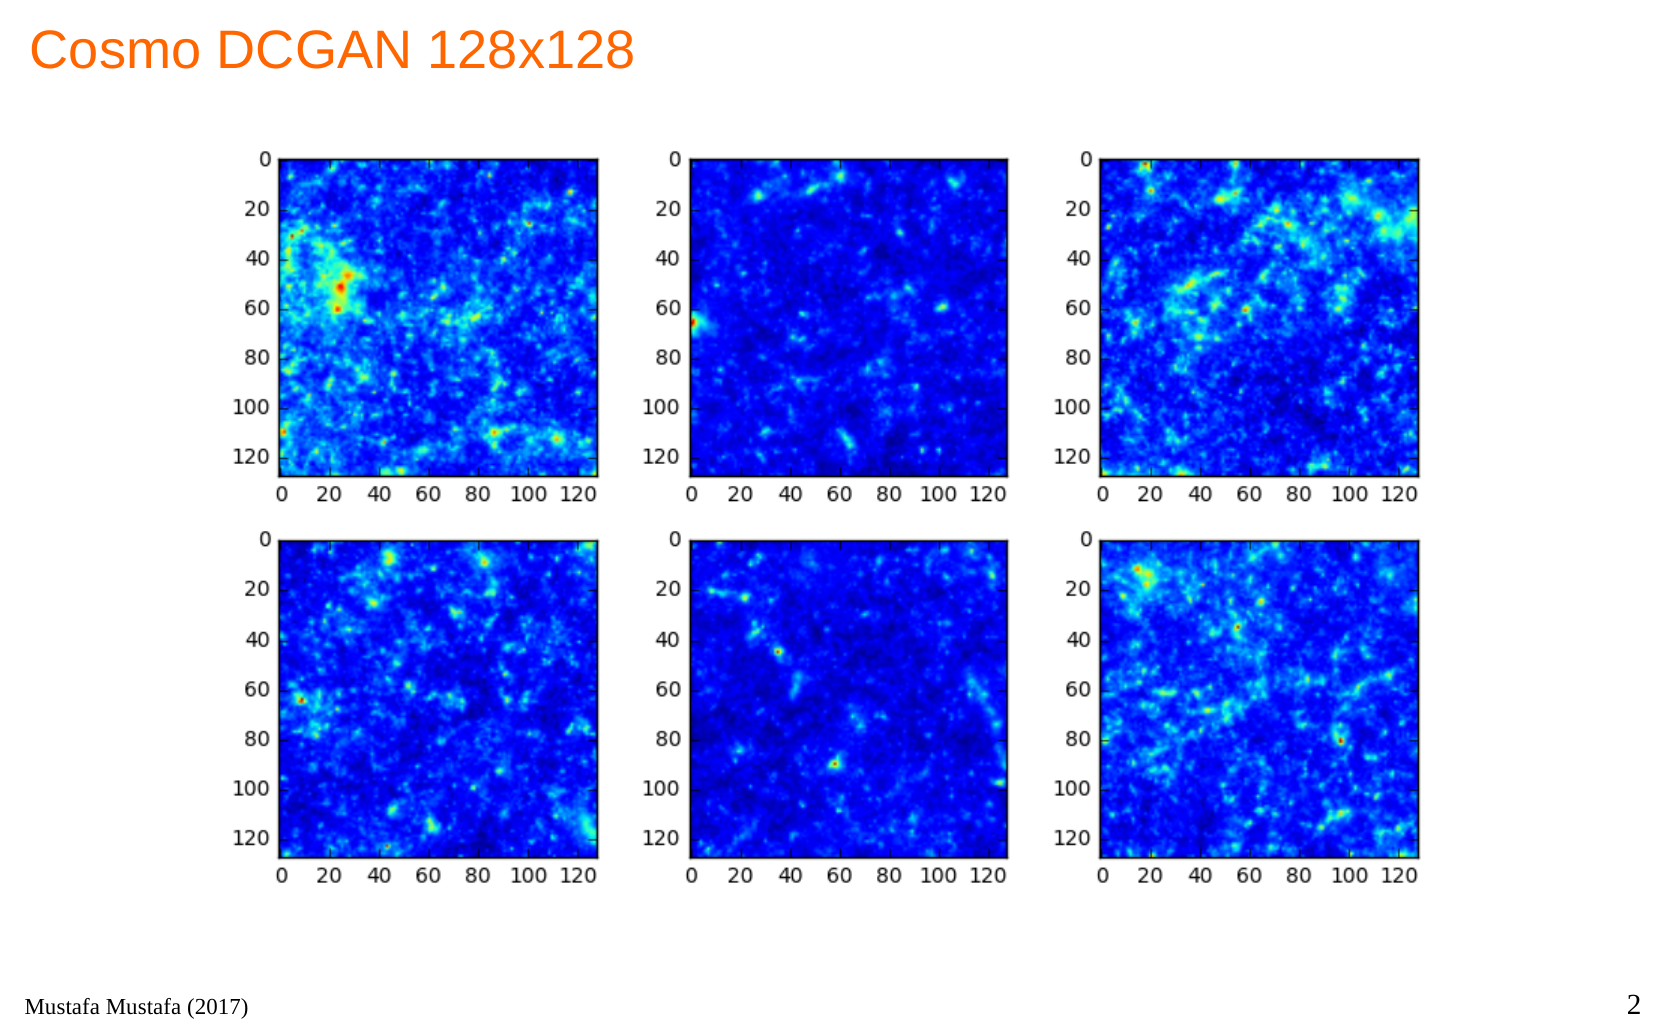

# Cosmo DCGAN 128x128
2
Mustafa Mustafa (2017)